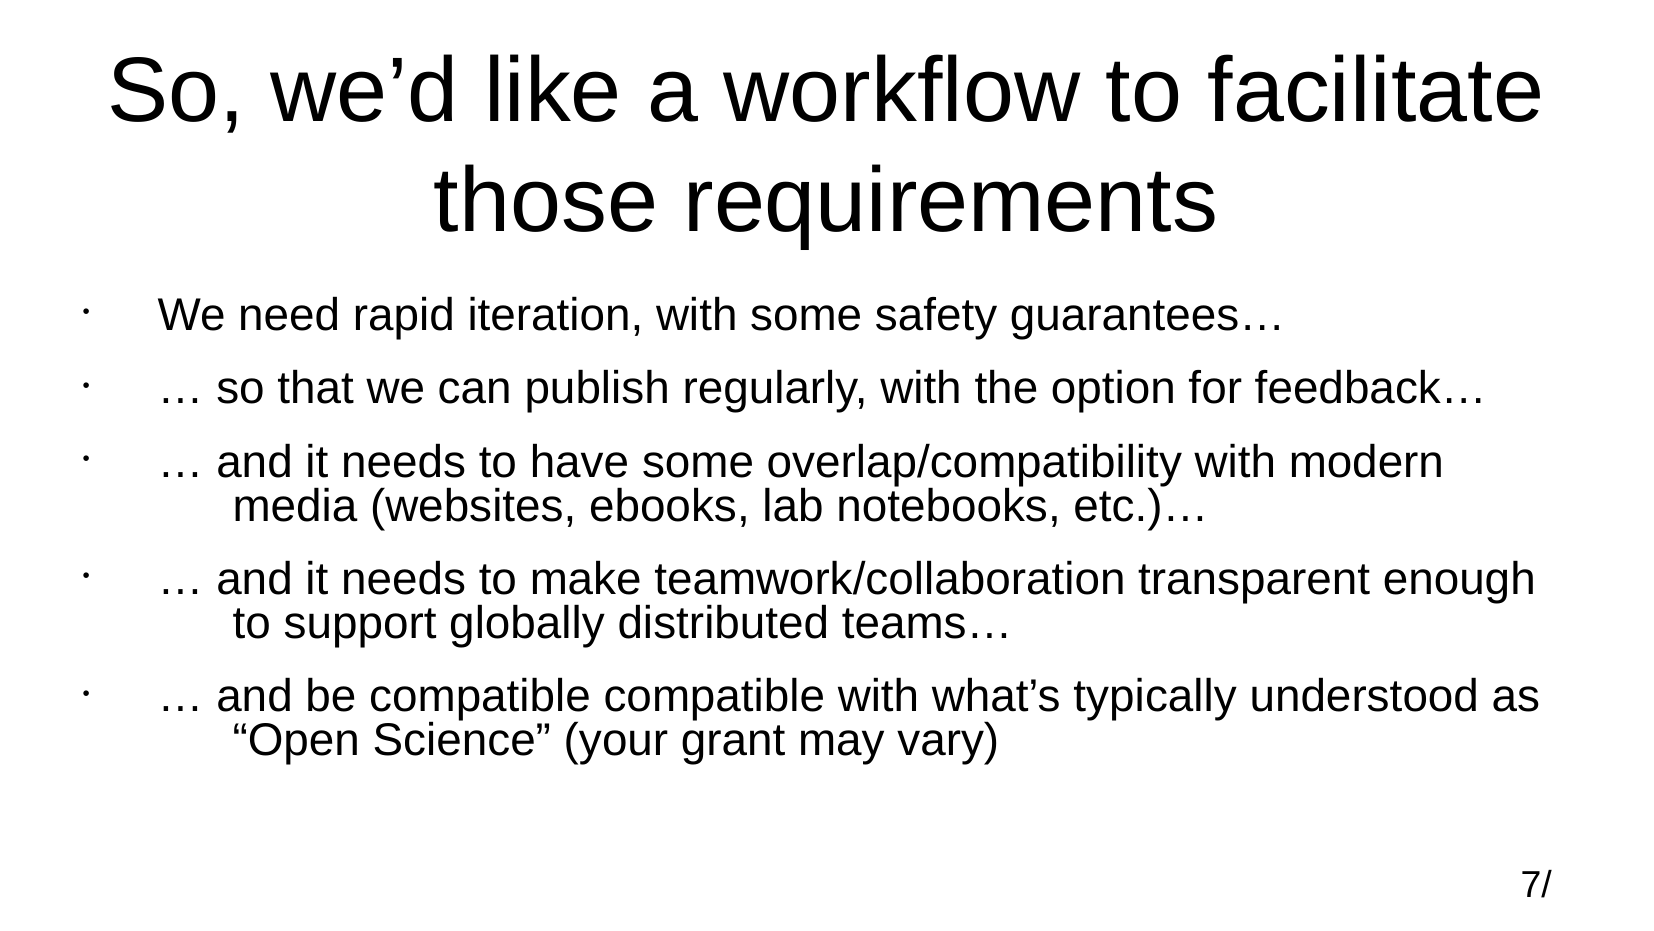

# So, we’d like a workflow to facilitate those requirements
We need rapid iteration, with some safety guarantees…
… so that we can publish regularly, with the option for feedback…
… and it needs to have some overlap/compatibility with modern media (websites, ebooks, lab notebooks, etc.)…
… and it needs to make teamwork/collaboration transparent enough to support globally distributed teams…
… and be compatible compatible with what’s typically understood as “Open Science” (your grant may vary)